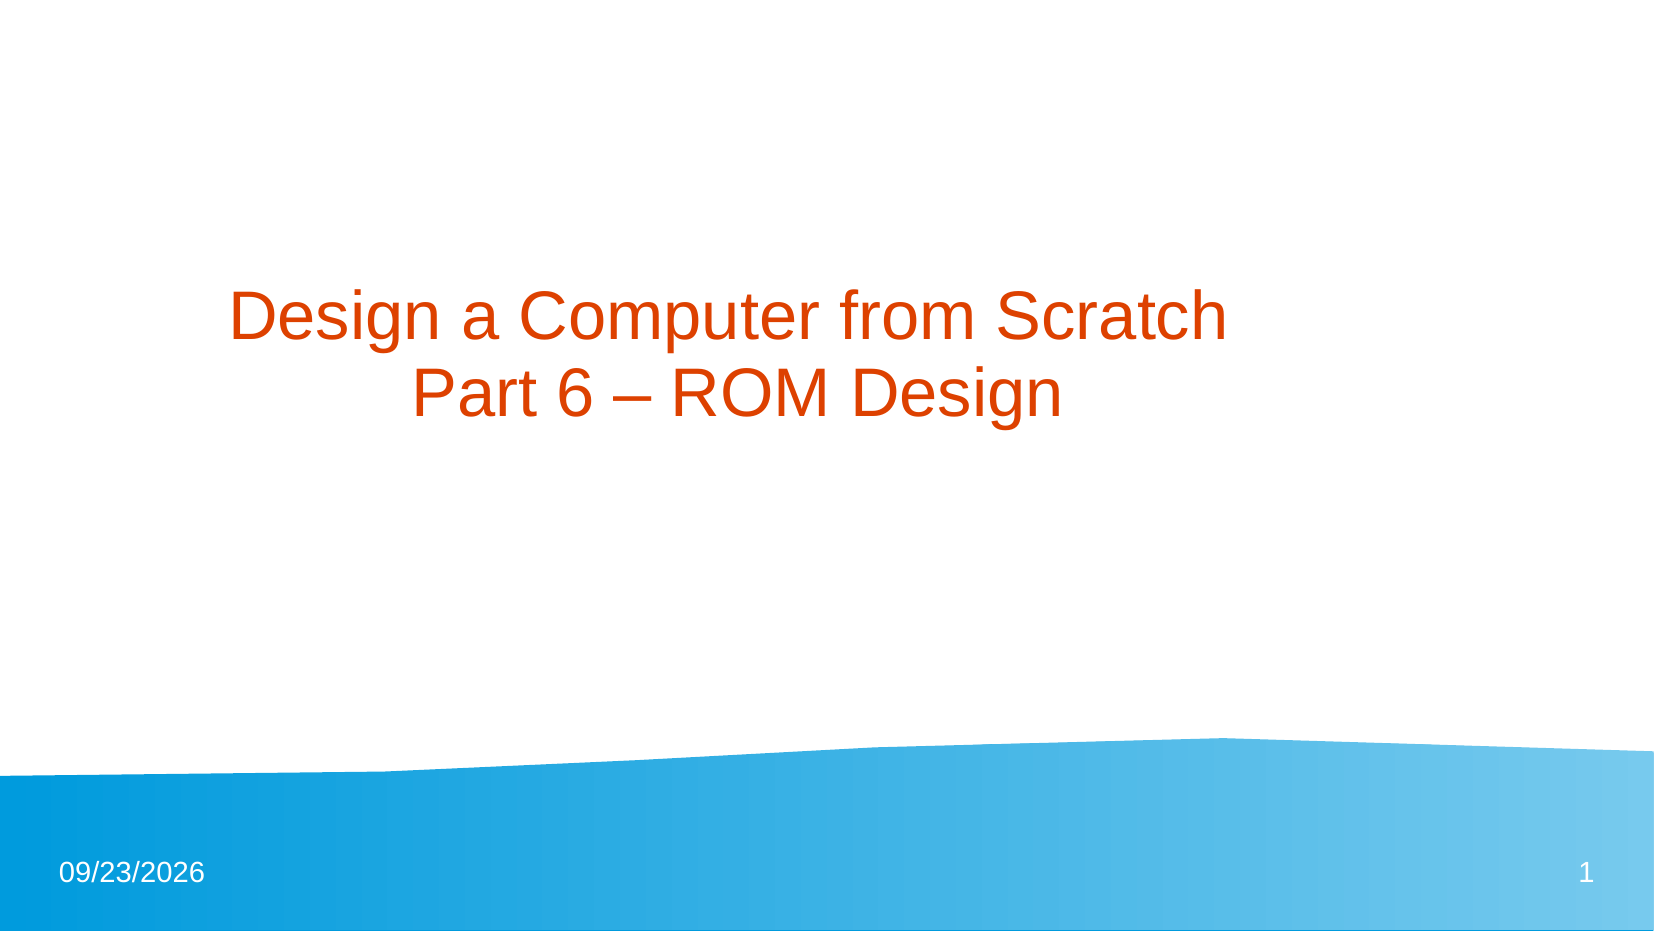

# Design a Computer from Scratch Part 6 – ROM Design